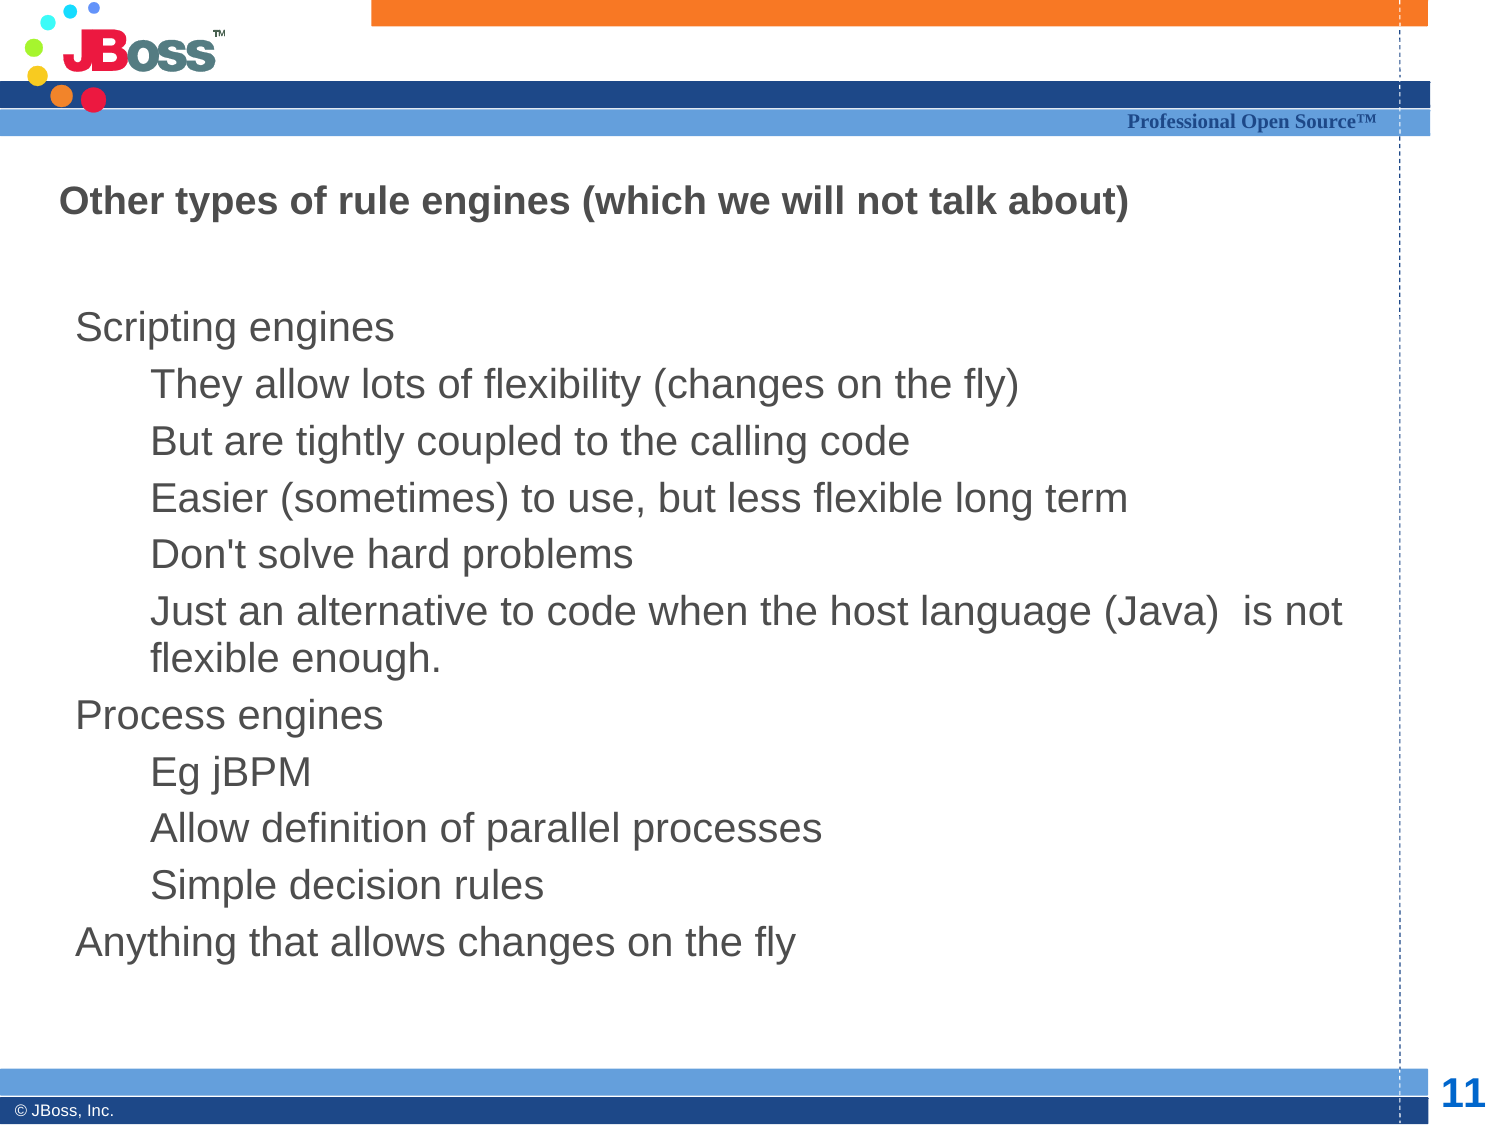

# Other types of rule engines (which we will not talk about)
Scripting engines
They allow lots of flexibility (changes on the fly)
But are tightly coupled to the calling code
Easier (sometimes) to use, but less flexible long term
Don't solve hard problems
Just an alternative to code when the host language (Java) is not flexible enough.
Process engines
Eg jBPM
Allow definition of parallel processes
Simple decision rules
Anything that allows changes on the fly